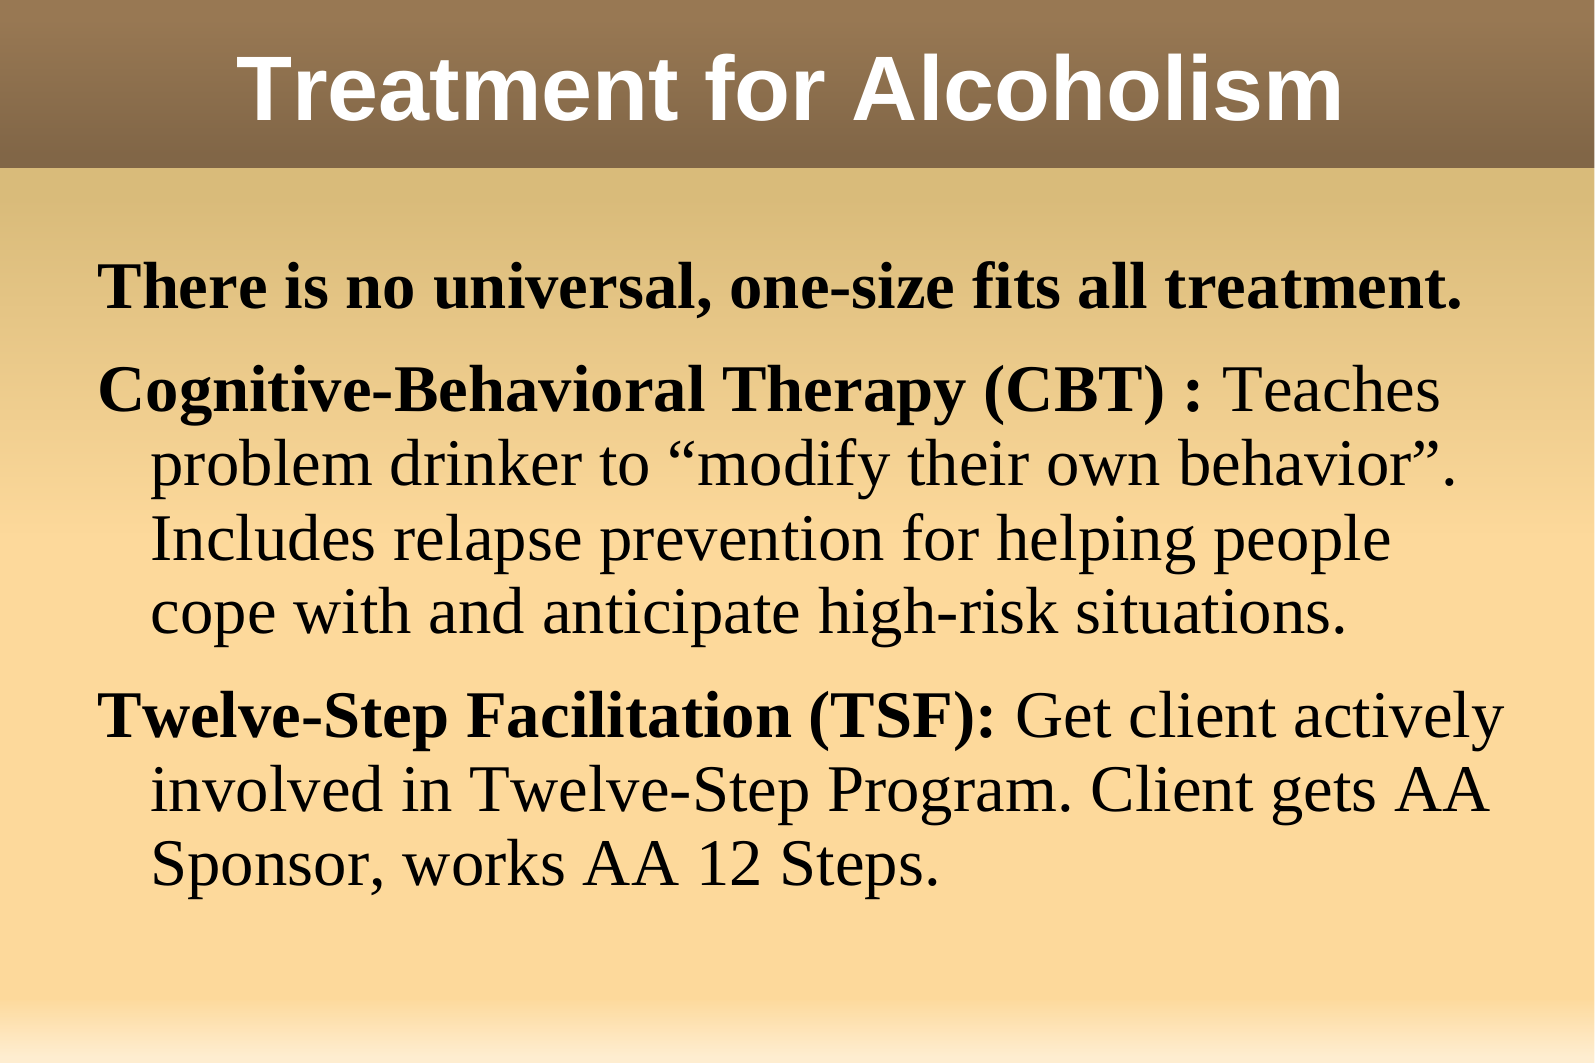

# Treatment for Alcoholism
There is no universal, one-size fits all treatment.
Cognitive-Behavioral Therapy (CBT) : Teaches problem drinker to “modify their own behavior”. Includes relapse prevention for helping people cope with and anticipate high-risk situations.
Twelve-Step Facilitation (TSF): Get client actively involved in Twelve-Step Program. Client gets AA Sponsor, works AA 12 Steps.